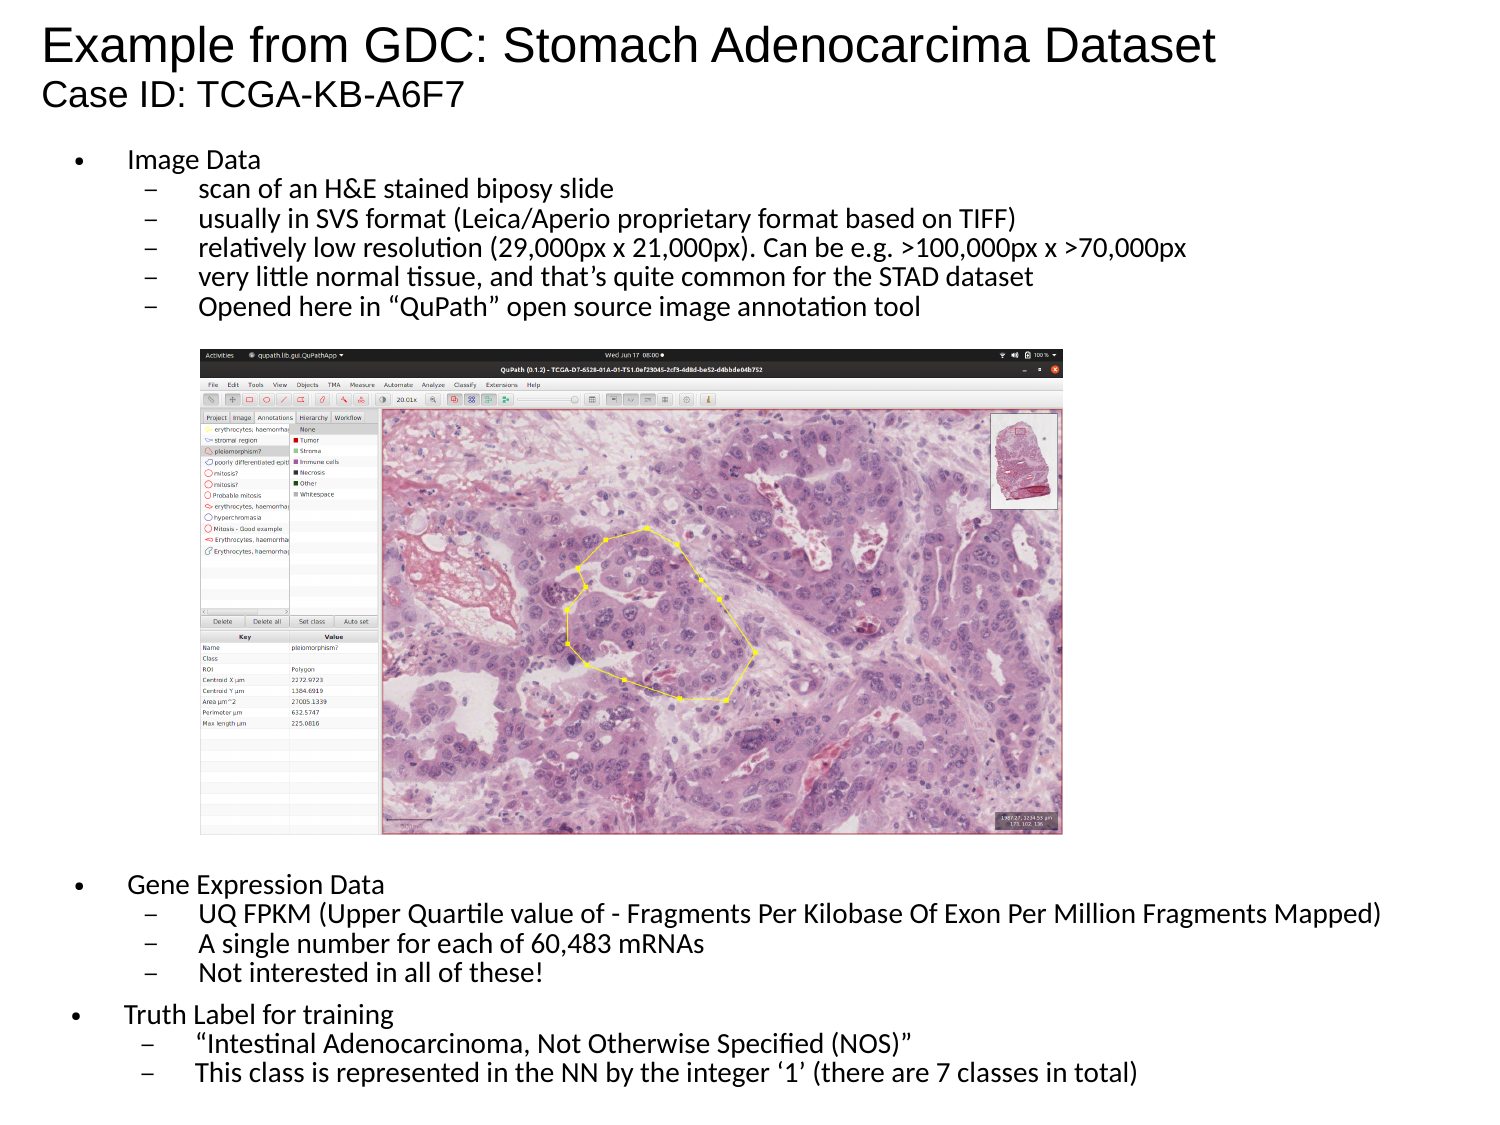

# Example from GDC: Stomach Adenocarcima Dataset Case ID: TCGA-KB-A6F7
Image Data
scan of an H&E stained biposy slide
usually in SVS format (Leica/Aperio proprietary format based on TIFF)
relatively low resolution (29,000px x 21,000px). Can be e.g. >100,000px x >70,000px
very little normal tissue, and that’s quite common for the STAD dataset
Opened here in “QuPath” open source image annotation tool
Gene Expression Data
UQ FPKM (Upper Quartile value of - Fragments Per Kilobase Of Exon Per Million Fragments Mapped)
A single number for each of 60,483 mRNAs
Not interested in all of these!
Truth Label for training
“Intestinal Adenocarcinoma, Not Otherwise Specified (NOS)”
This class is represented in the NN by the integer ‘1’ (there are 7 classes in total)